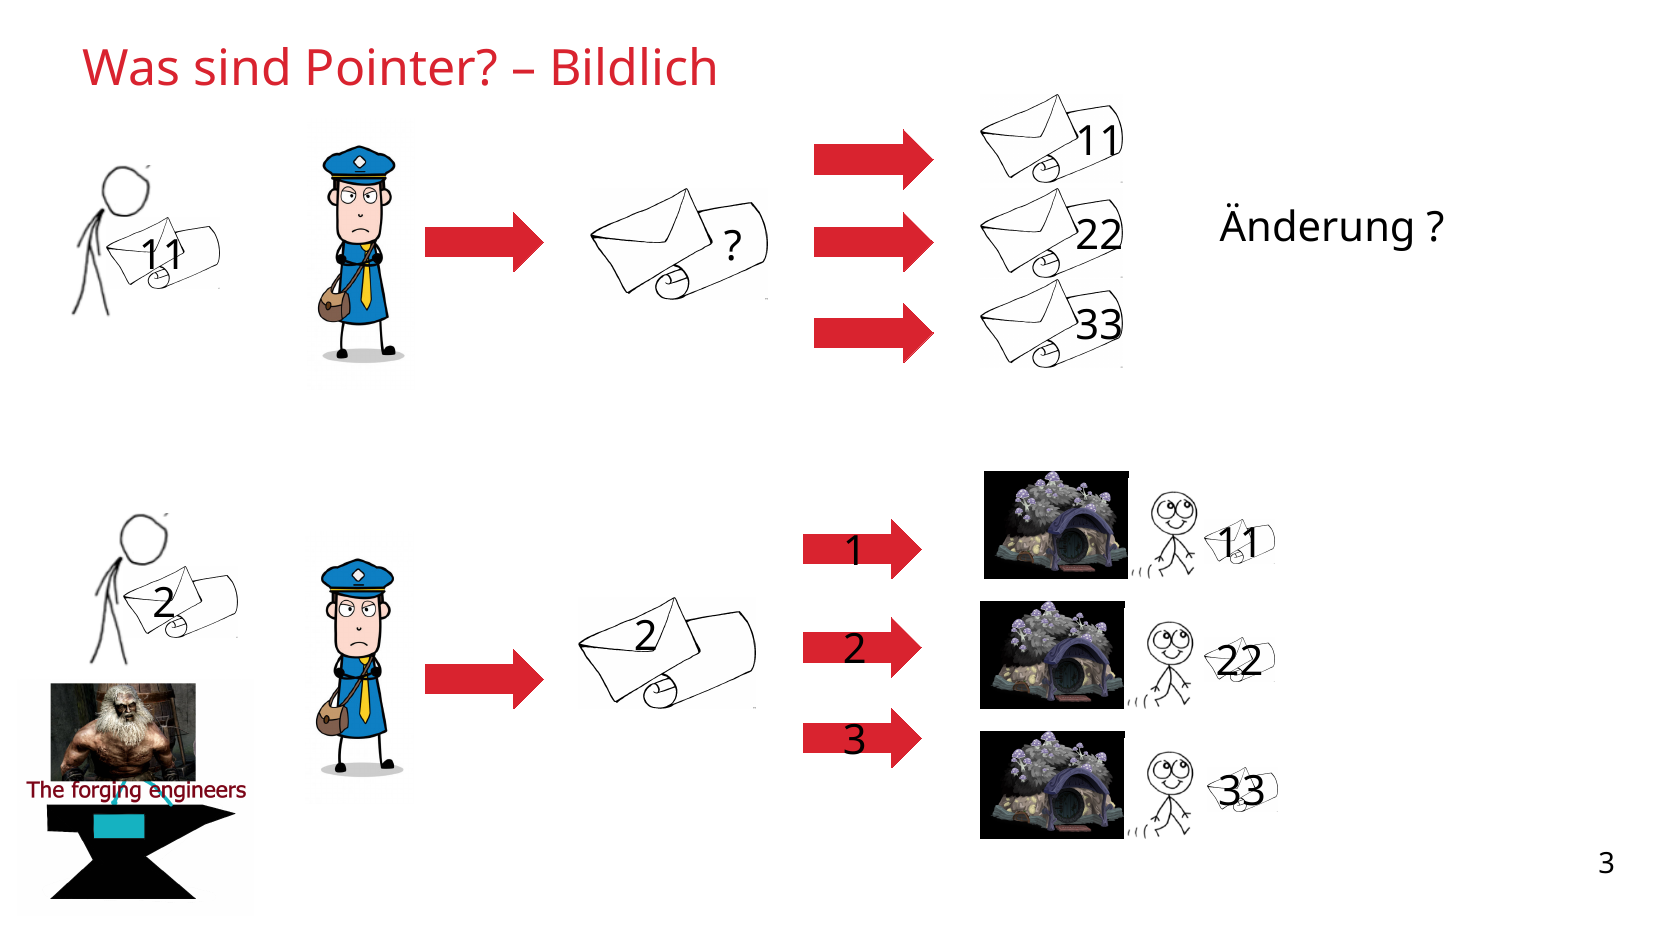

# Was sind Pointer? – Bildlich
 11
 22
 ?
Änderung ?
11
 33
1
11
2
2
2
22
3
33